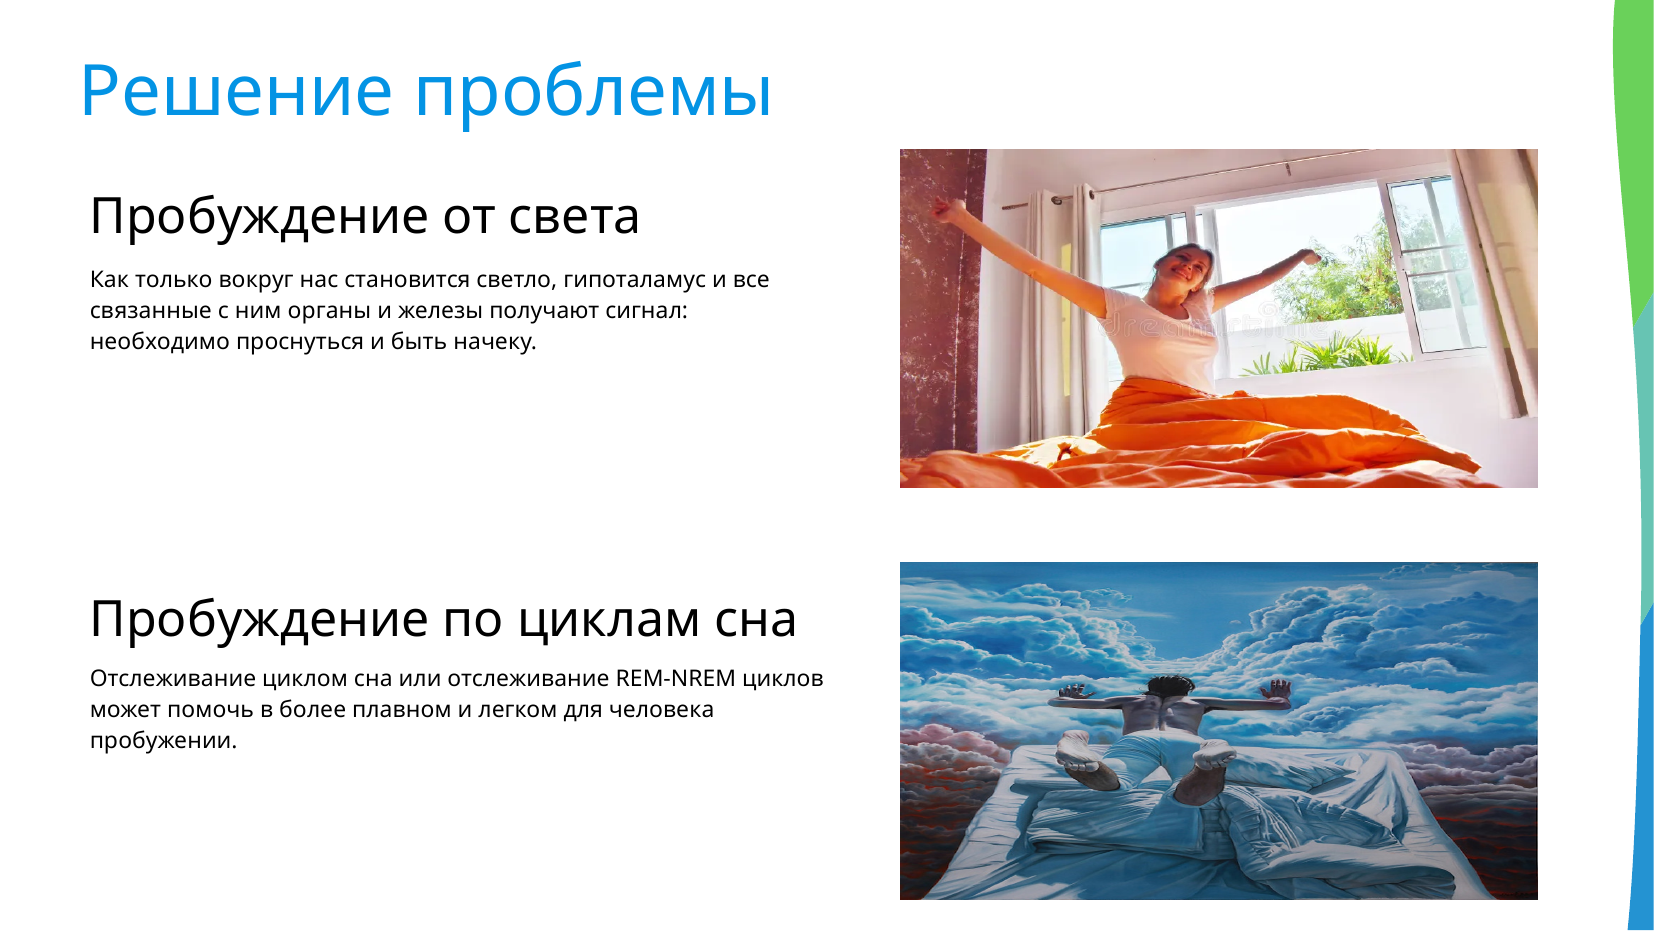

Решение проблемы
Пробуждение от света
Как только вокруг нас становится светло, гипоталамус и все связанные с ним органы и железы получают сигнал: необходимо проснуться и быть начеку.
Пробуждение по циклам сна
Отслеживание циклом сна или отслеживание REM-NREM циклов может помочь в более плавном и легком для человека пробужении.